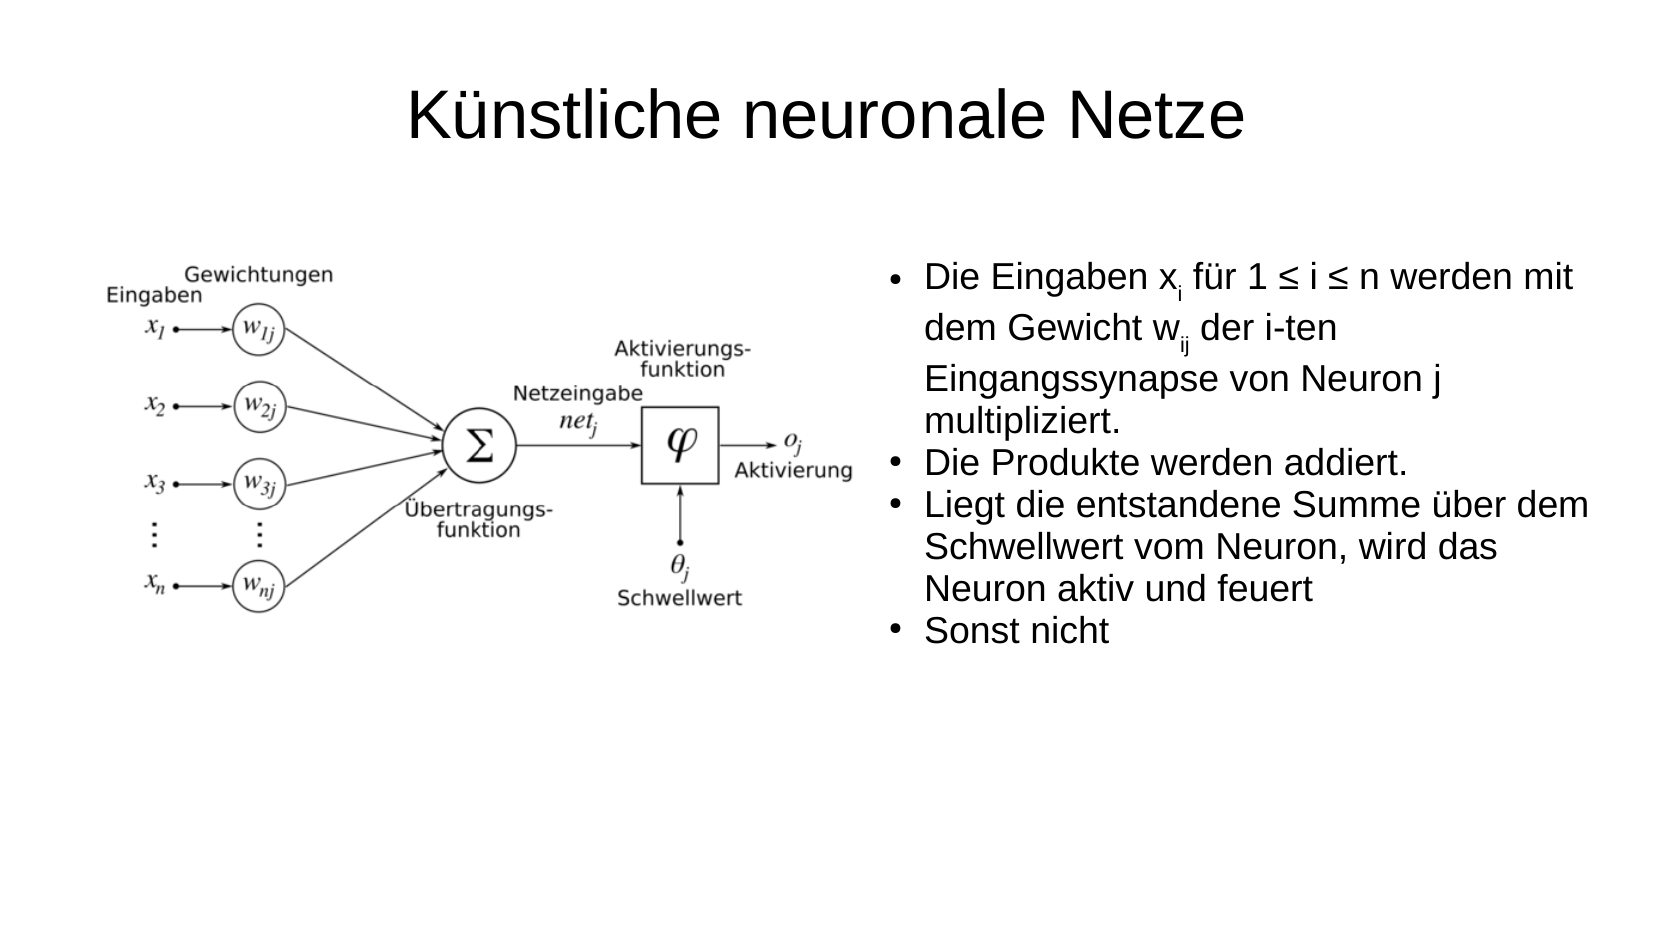

# Künstliche neuronale Netze
Die Eingaben xi für 1 ≤ i ≤ n werden mit dem Gewicht wij der i-ten Eingangssynapse von Neuron j multipliziert.
Die Produkte werden addiert.
Liegt die entstandene Summe über dem Schwellwert vom Neuron, wird das Neuron aktiv und feuert
Sonst nicht